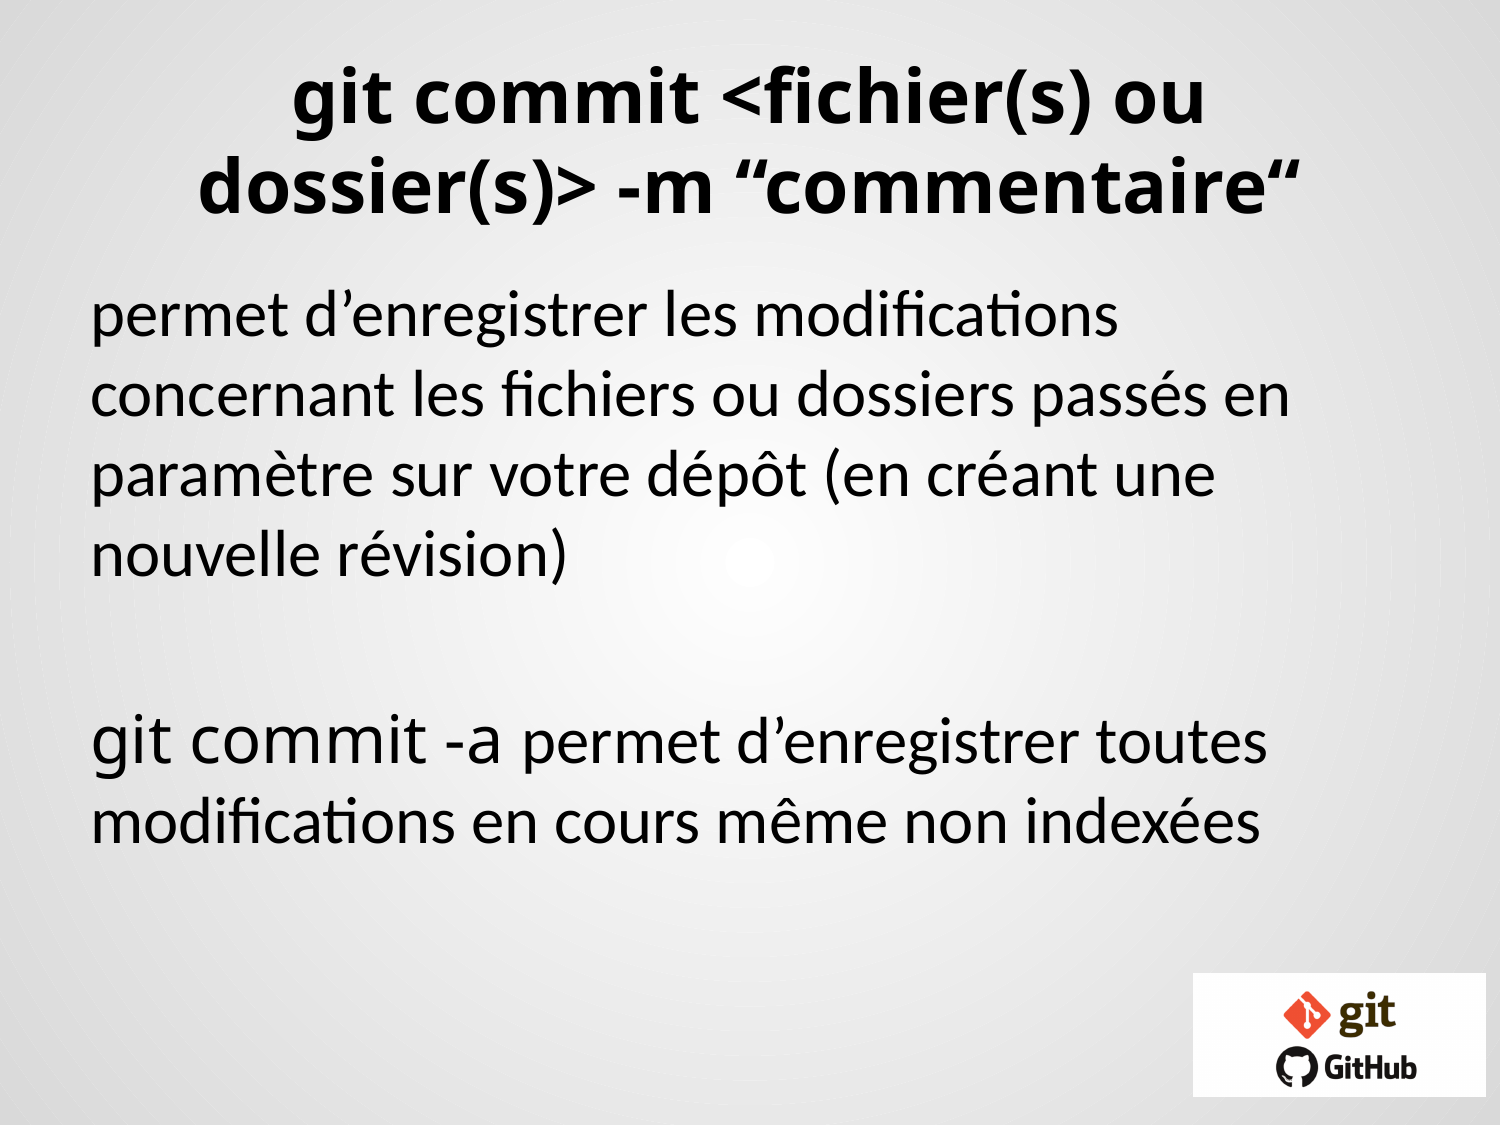

# git commit <fichier(s) ou dossier(s)> -m “commentaire“
permet d’enregistrer les modifications concernant les fichiers ou dossiers passés en paramètre sur votre dépôt (en créant une nouvelle révision)
git commit -a permet d’enregistrer toutes modifications en cours même non indexées